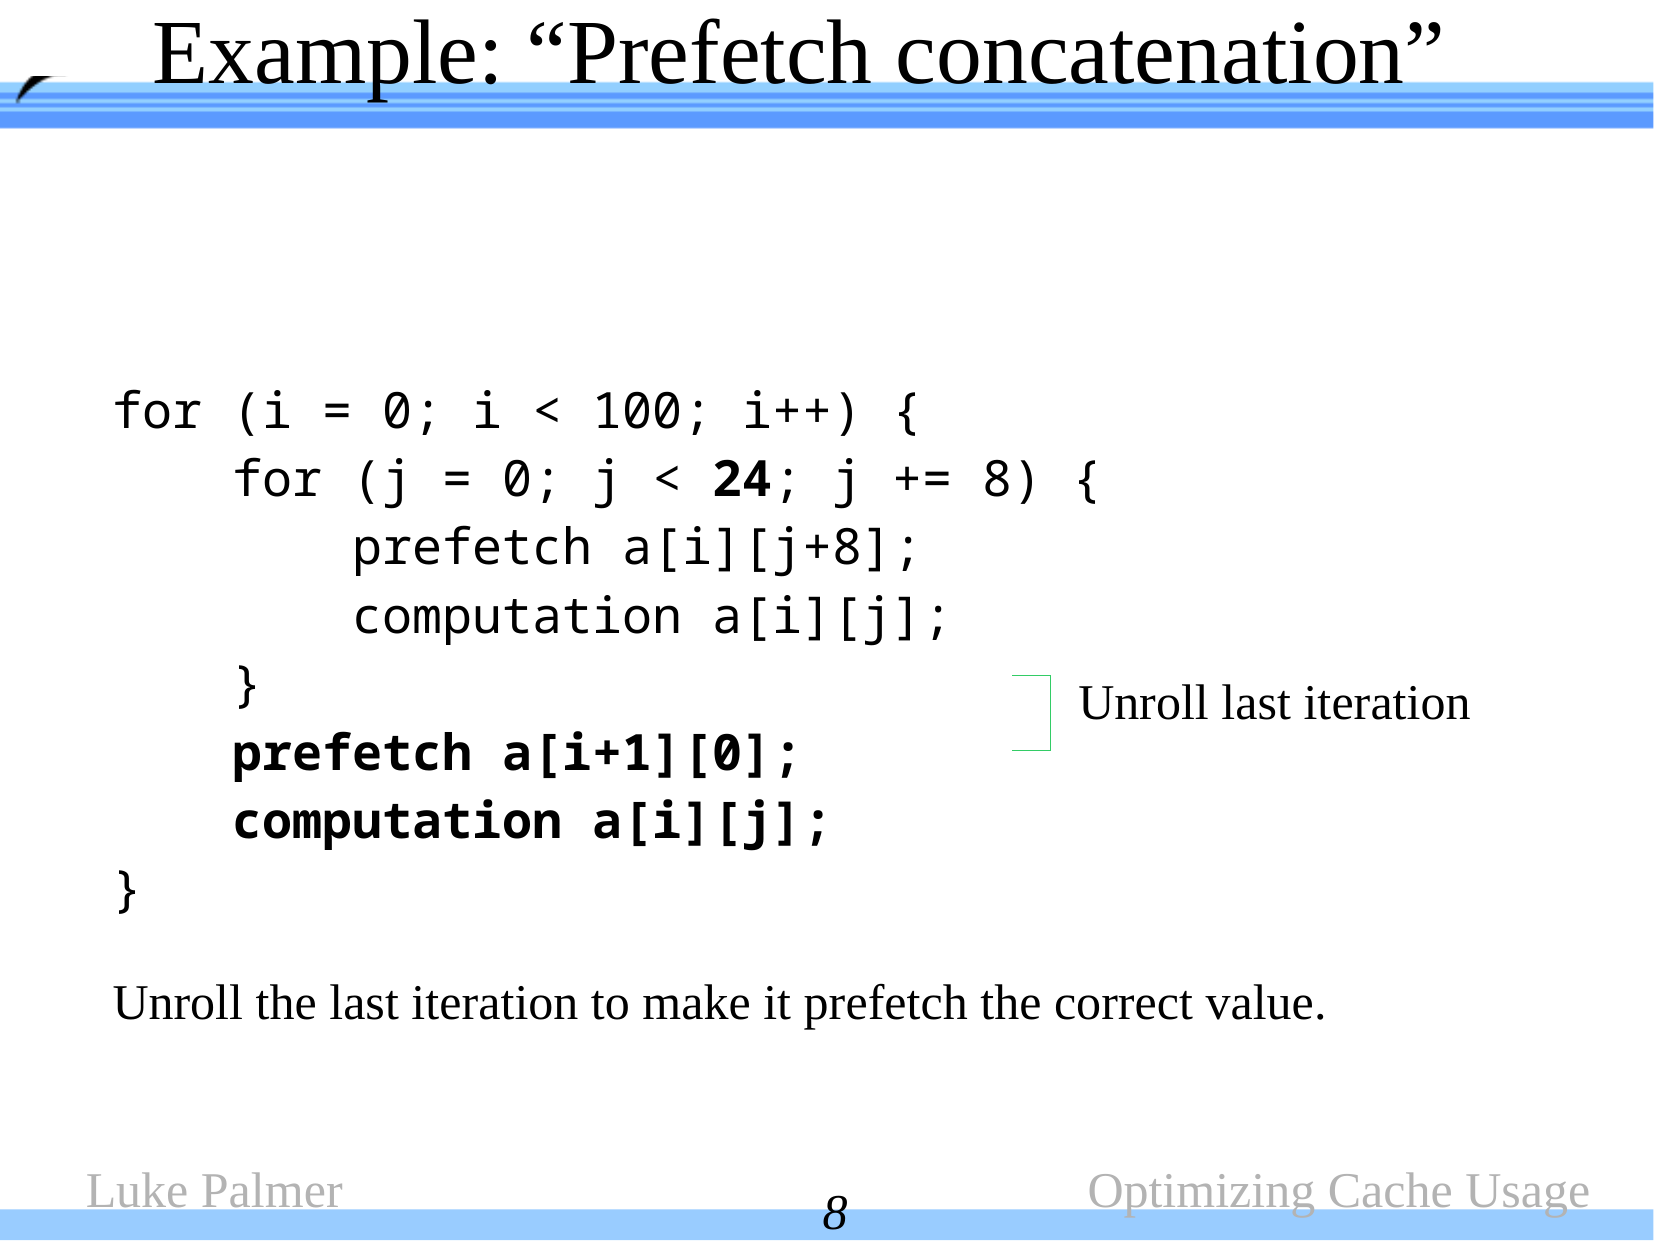

# Example: “Prefetch concatenation”
for (i = 0; i < 100; i++) {
 for (j = 0; j < 24; j += 8) {
 prefetch a[i][j+8];
 computation a[i][j];
 }
 prefetch a[i+1][0];
 computation a[i][j];
}
Unroll last iteration
Unroll the last iteration to make it prefetch the correct value.